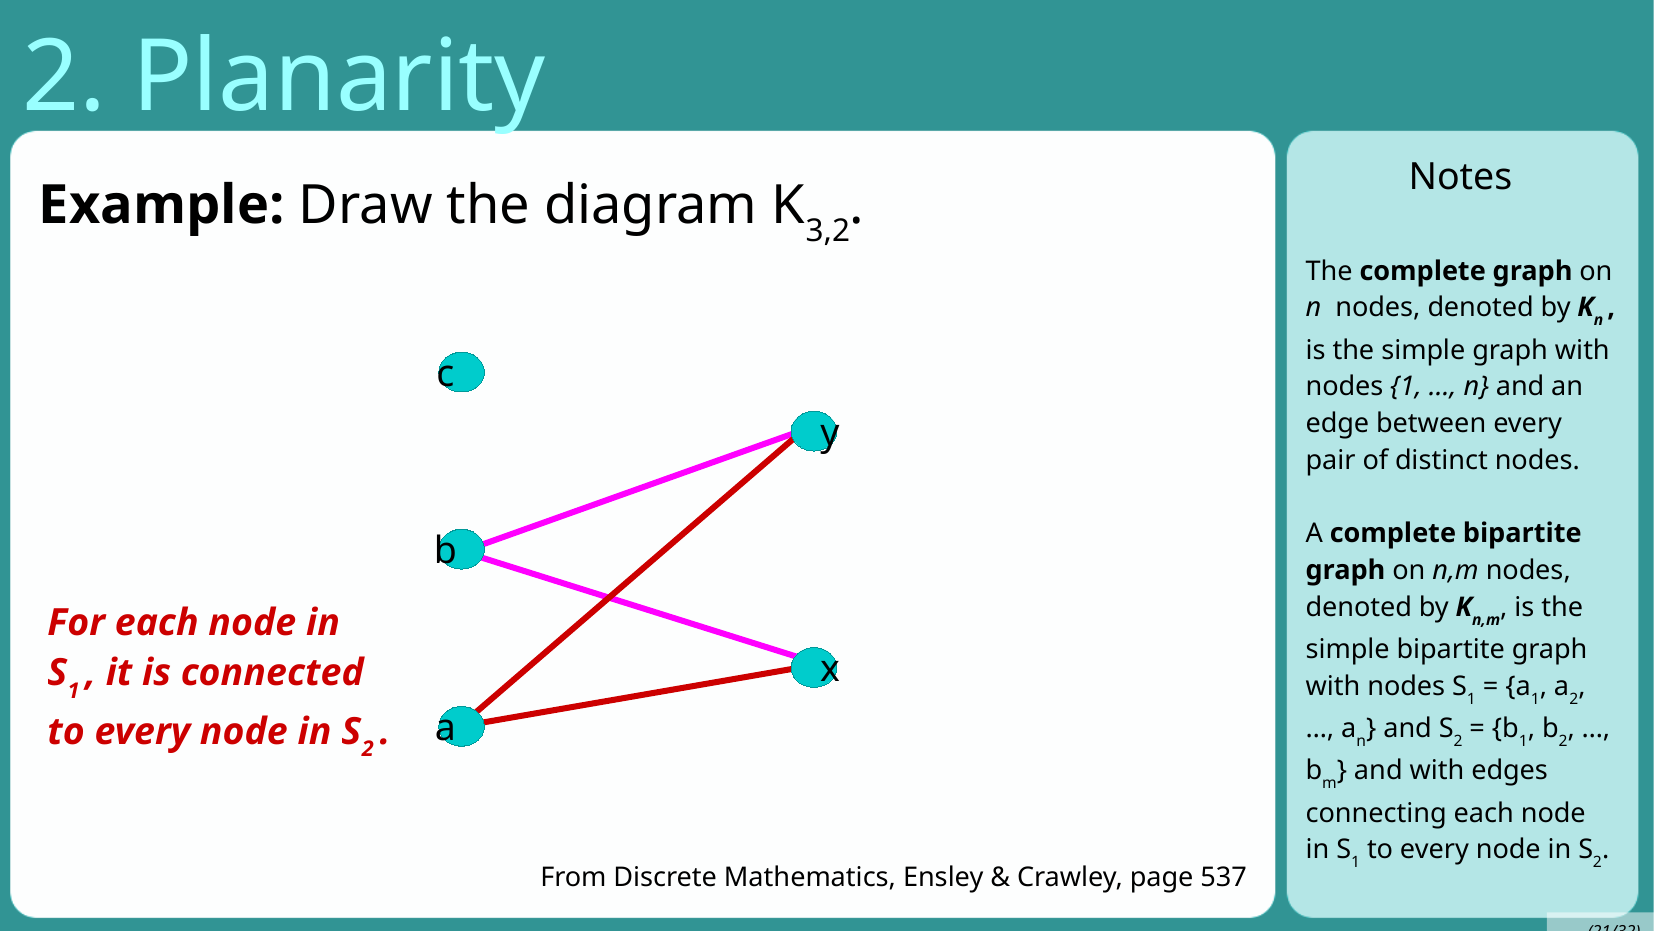

# 2. Planarity
Notes
The complete graph on n nodes, denoted by Kn , is the simple graph with nodes {1, …, n} and an edge between every pair of distinct nodes.
A complete bipartite graph on n,m nodes, denoted by Kn,m, is the simple bipartite graph with nodes S1 = {a1, a2, …, an} and S2 = {b1, b2, …, bm} and with edges connecting each node in S1 to every node in S2.
Example: Draw the diagram K3,2.
c
y
b
For each node in S1 , it is connected to every node in S2 .
x
a
From Discrete Mathematics, Ensley & Crawley, page 537